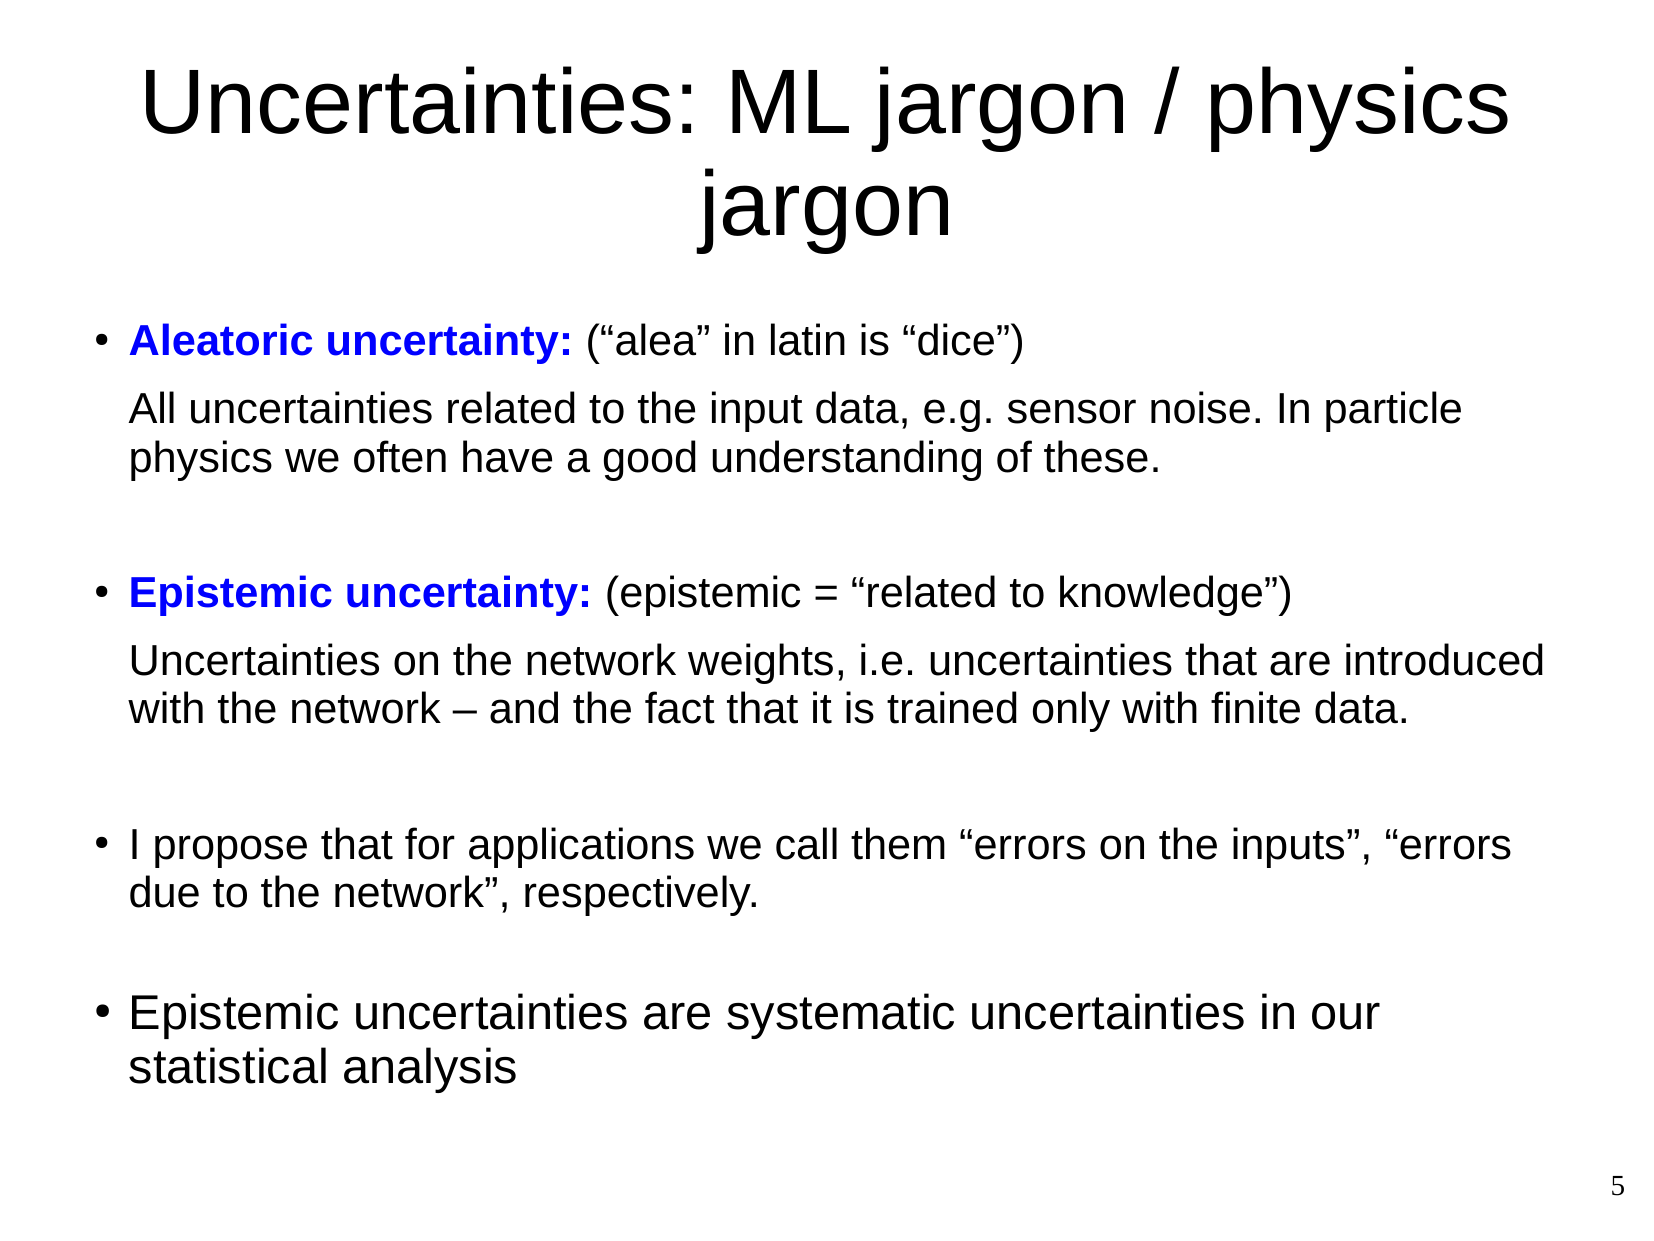

# Uncertainties: ML jargon / physics jargon
Aleatoric uncertainty: (“alea” in latin is “dice”)
All uncertainties related to the input data, e.g. sensor noise. In particle physics we often have a good understanding of these.
Epistemic uncertainty: (epistemic = “related to knowledge”)
Uncertainties on the network weights, i.e. uncertainties that are introduced with the network – and the fact that it is trained only with finite data.
I propose that for applications we call them “errors on the inputs”, “errors due to the network”, respectively.
Epistemic uncertainties are systematic uncertainties in our statistical analysis
5